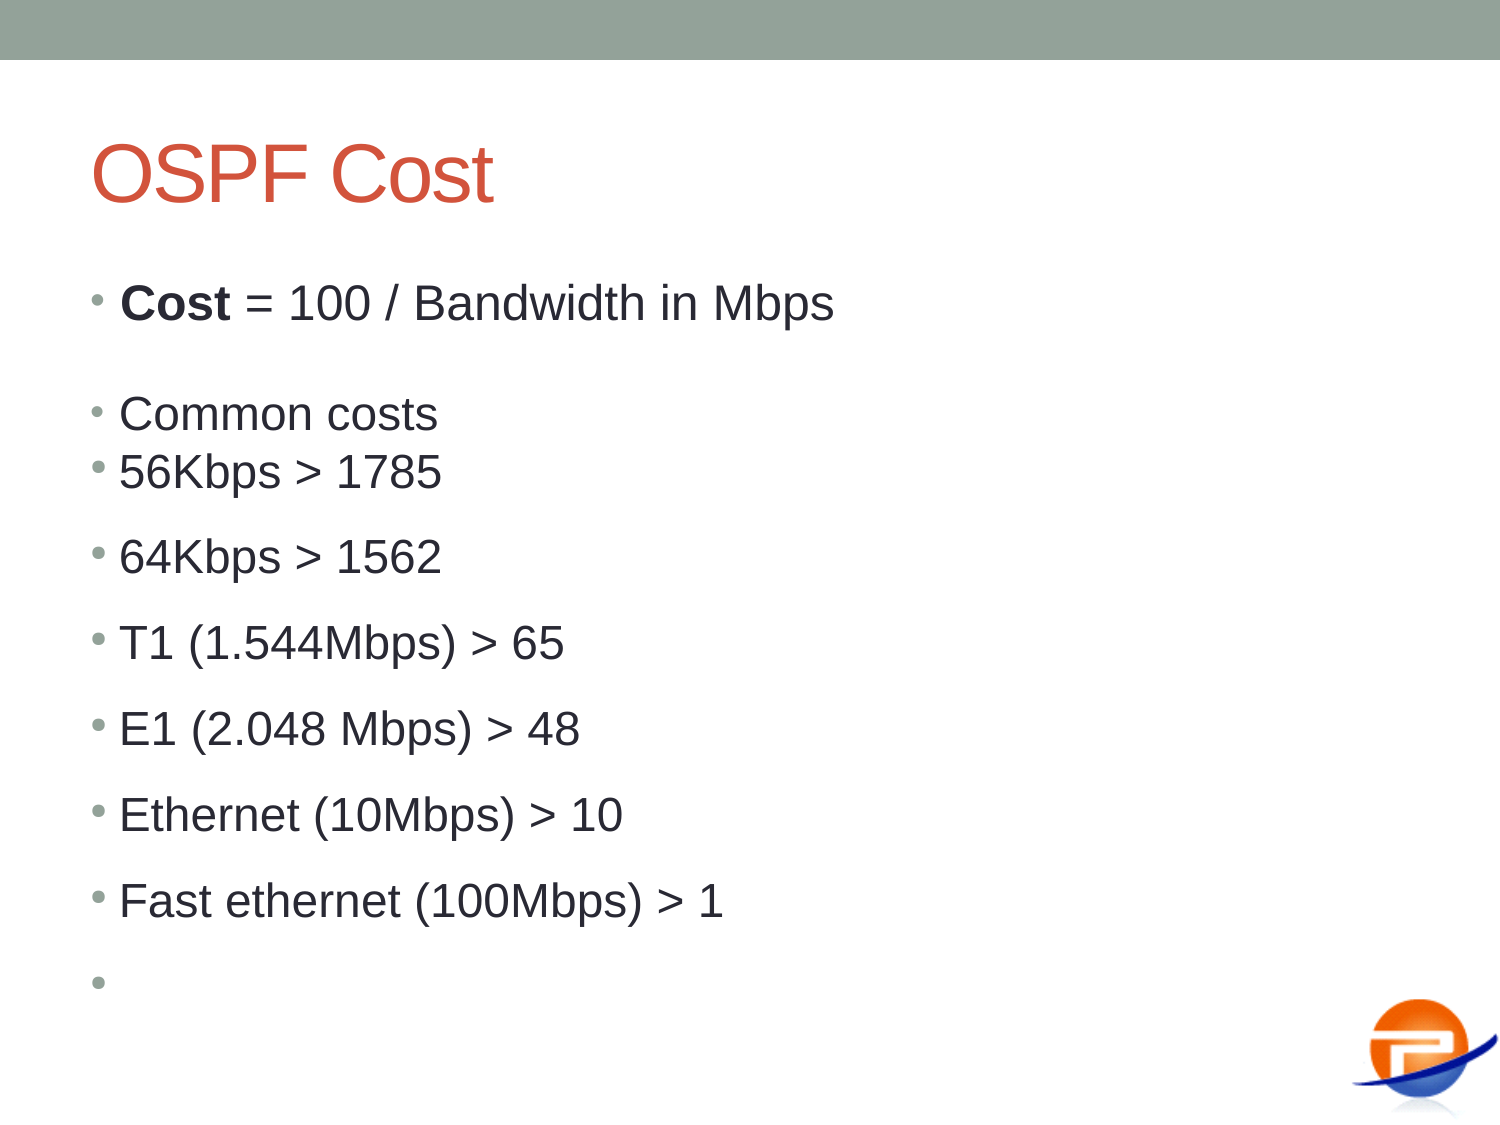

# OSPF Cost
Cost = 100 / Bandwidth in Mbps
Common costs
56Kbps > 1785
64Kbps > 1562
T1 (1.544Mbps) > 65
E1 (2.048 Mbps) > 48
Ethernet (10Mbps) > 10
Fast ethernet (100Mbps) > 1